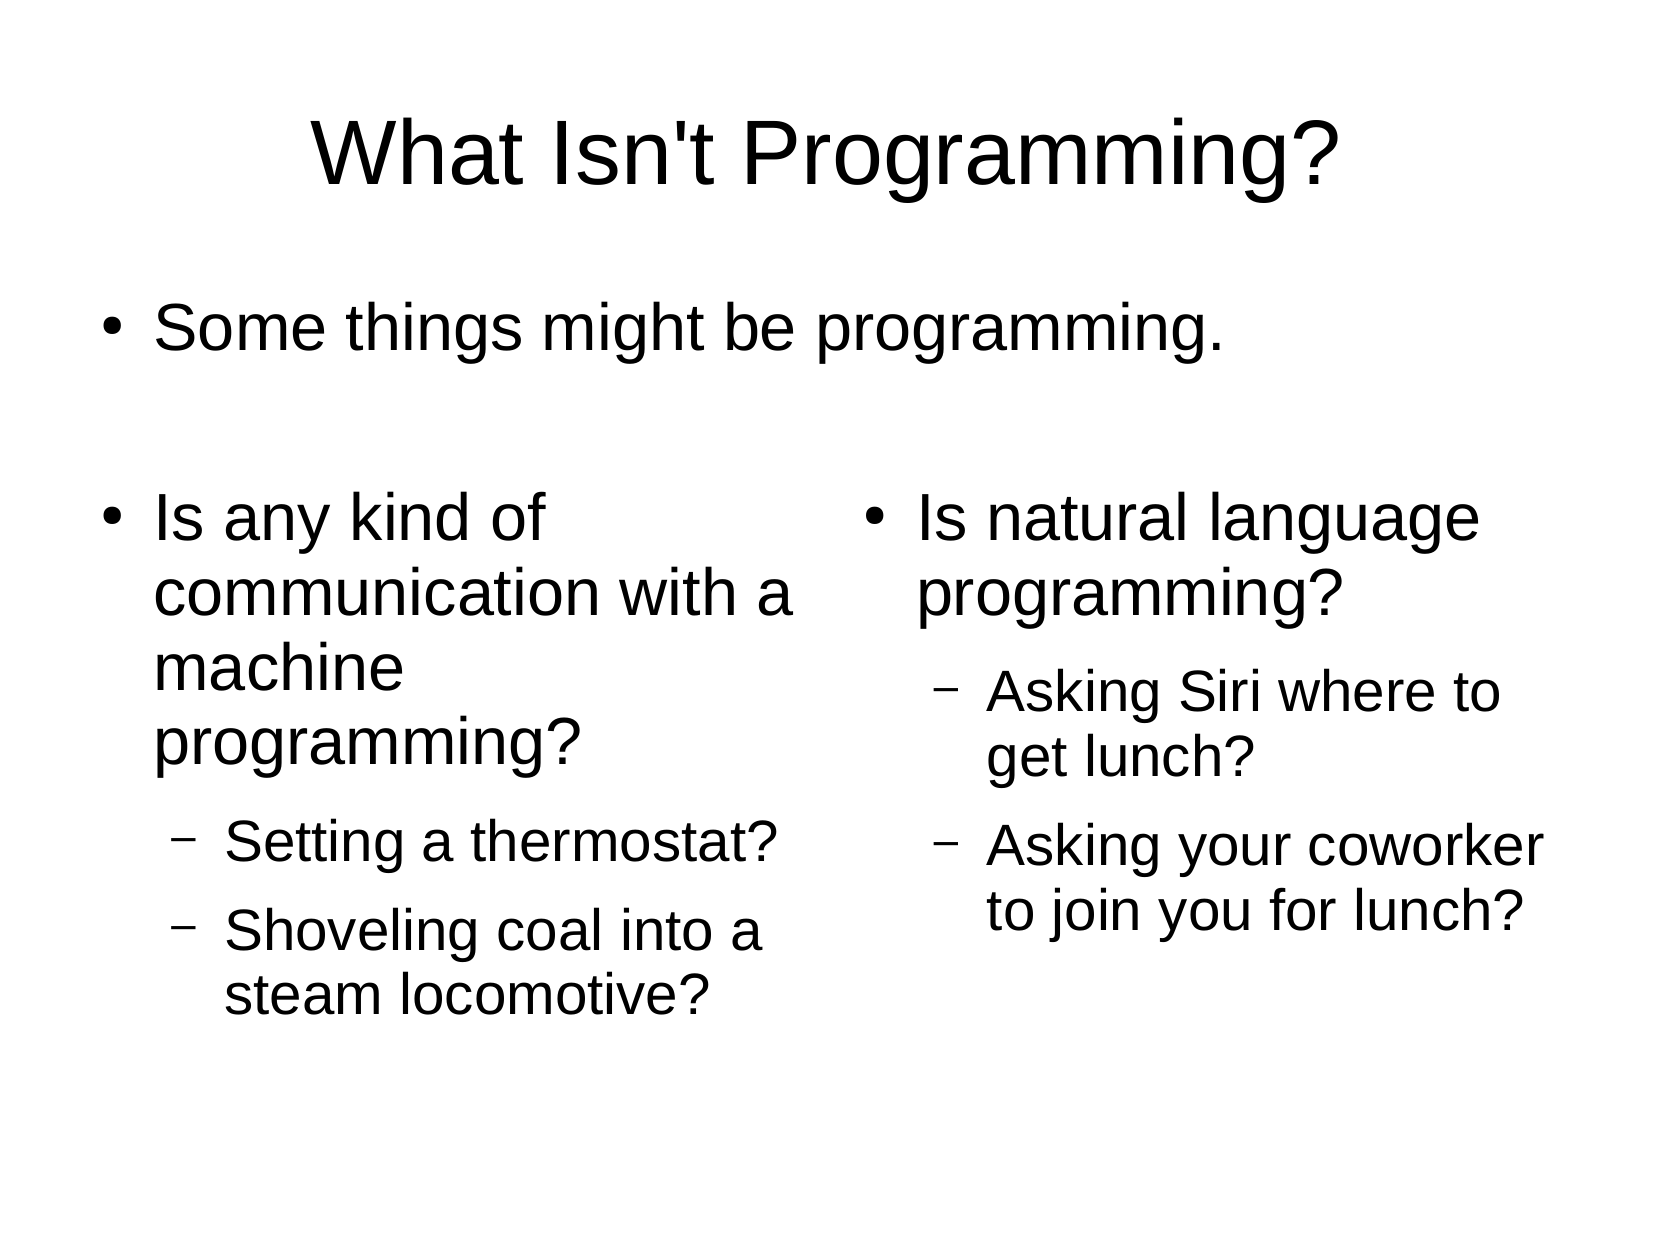

# What Isn't Programming?
Some things might be programming.
Is any kind of communication with a machine programming?
Setting a thermostat?
Shoveling coal into a steam locomotive?
Is natural language programming?
Asking Siri where to get lunch?
Asking your coworker to join you for lunch?